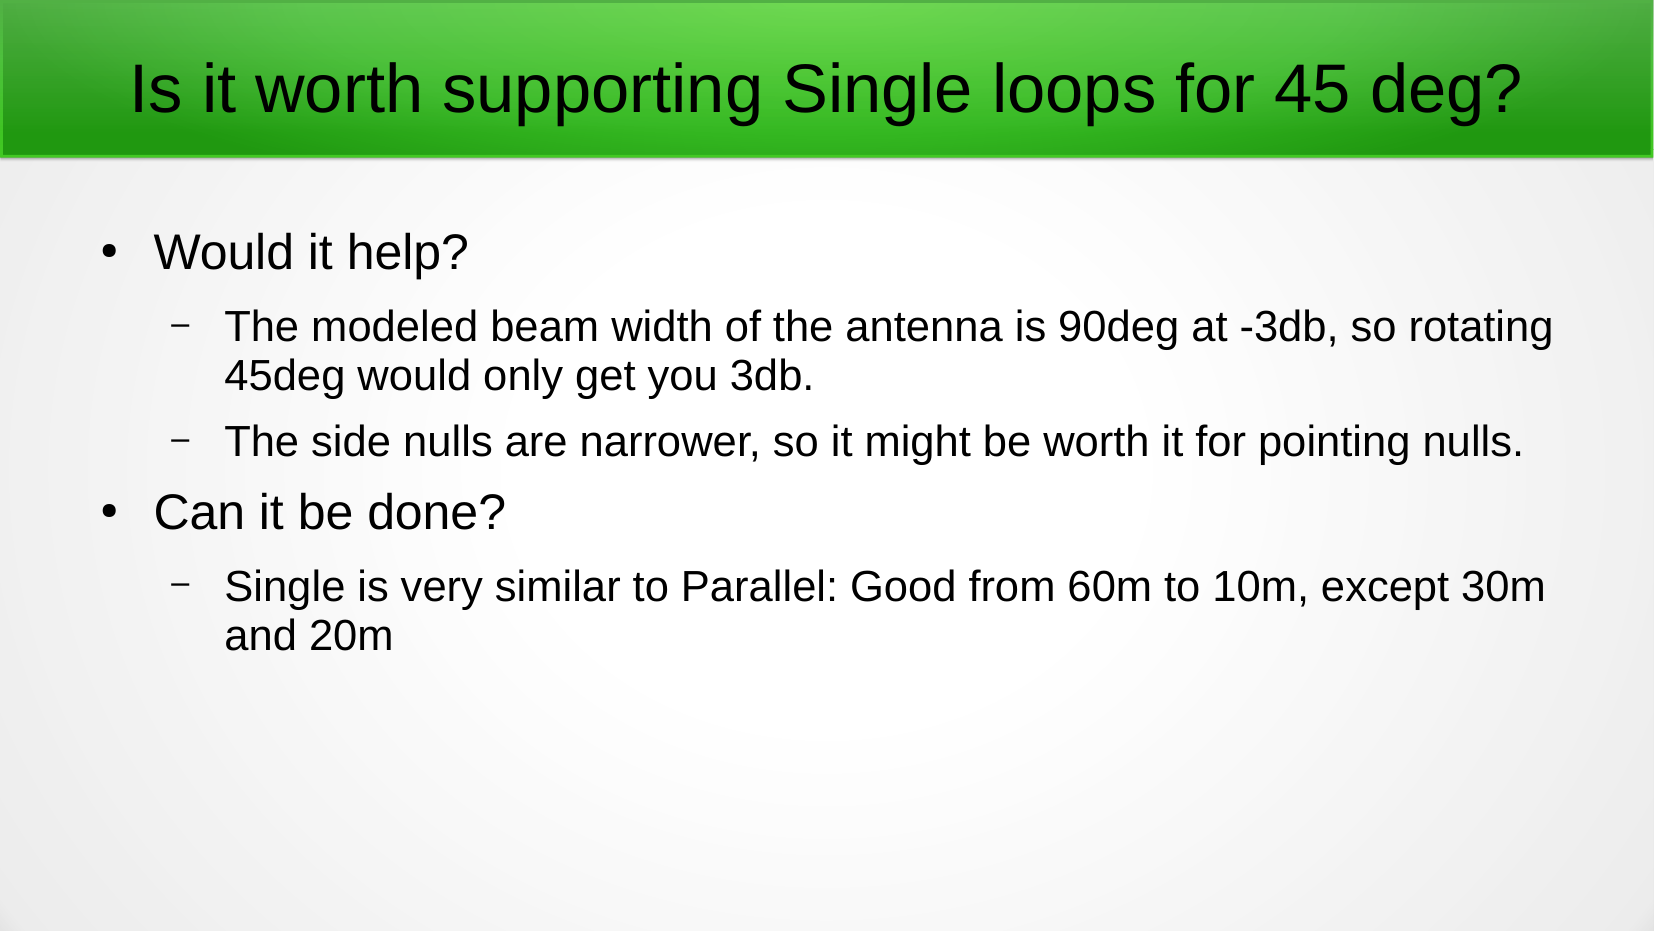

# Is it worth supporting Single loops for 45 deg?
Would it help?
The modeled beam width of the antenna is 90deg at -3db, so rotating 45deg would only get you 3db.
The side nulls are narrower, so it might be worth it for pointing nulls.
Can it be done?
Single is very similar to Parallel: Good from 60m to 10m, except 30m and 20m